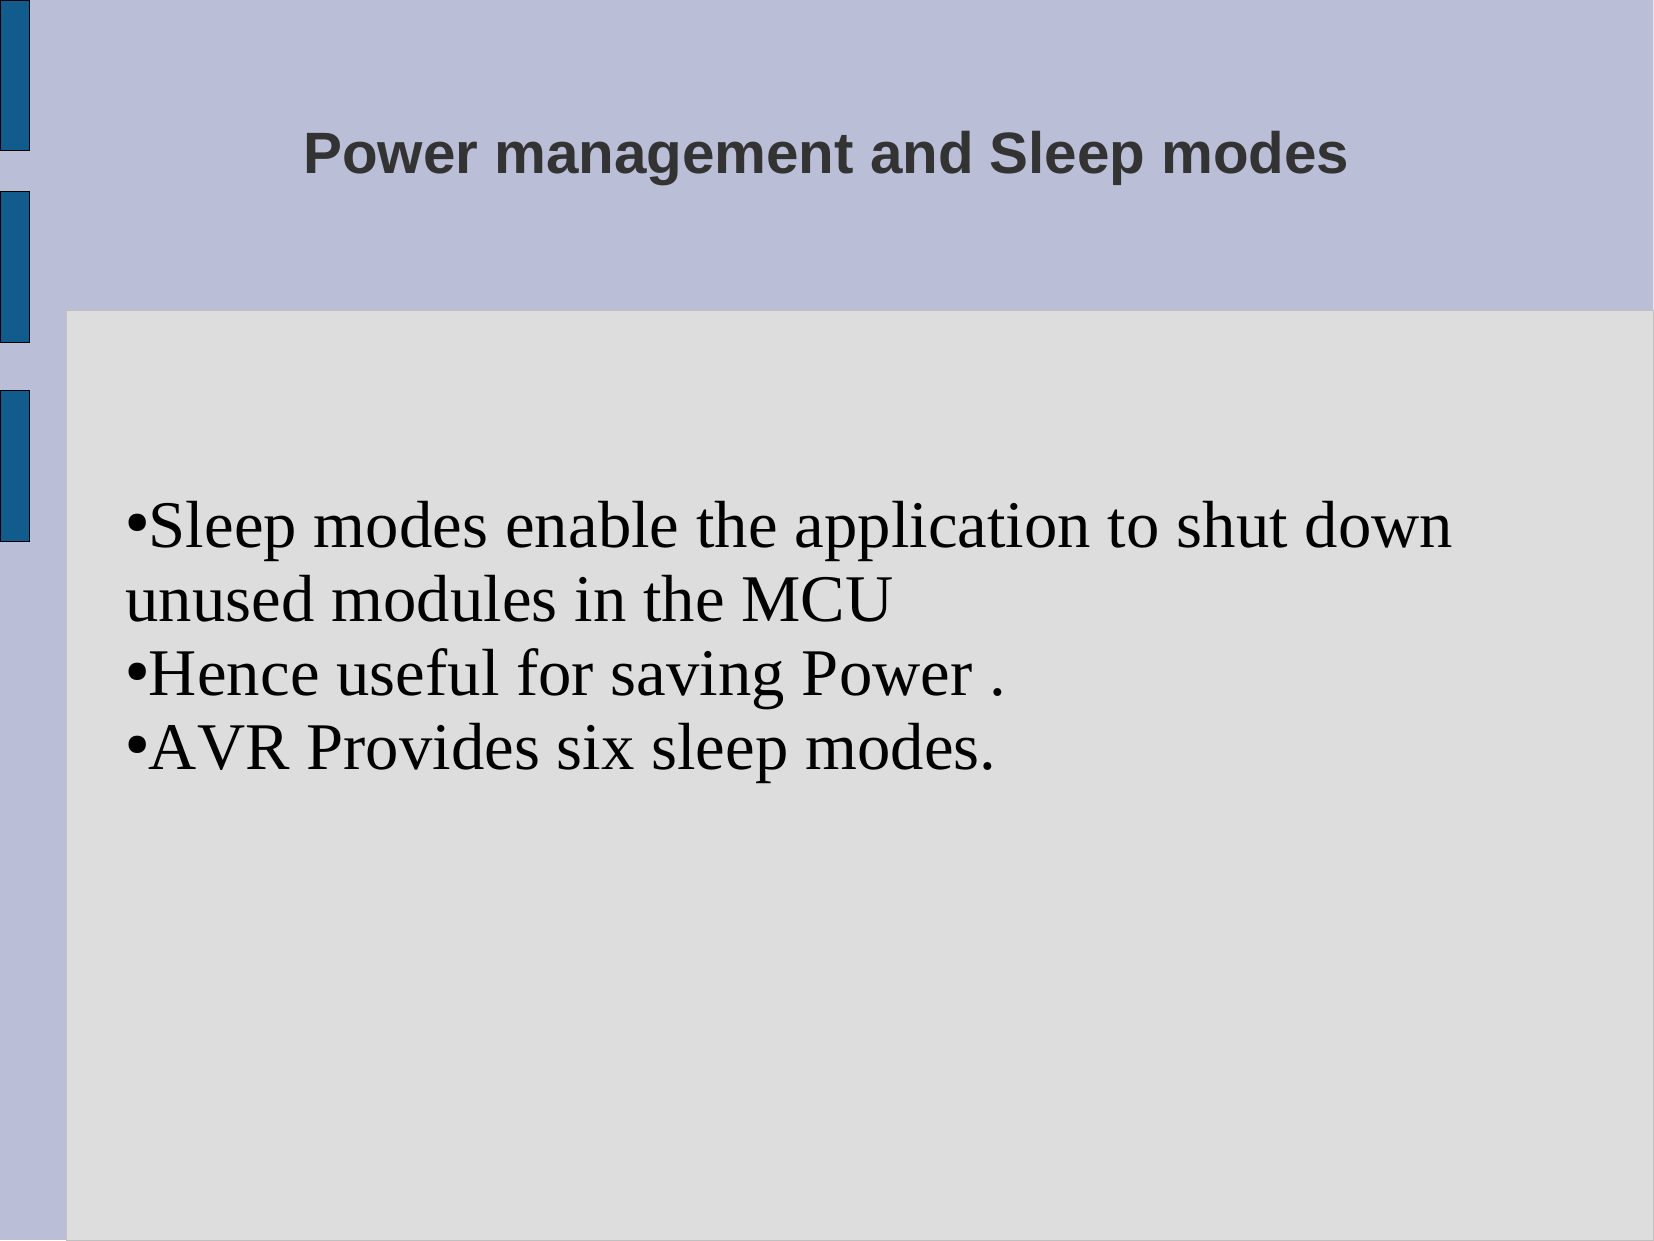

# Power management and Sleep modes
Sleep modes enable the application to shut down unused modules in the MCU
Hence useful for saving Power .
AVR Provides six sleep modes.